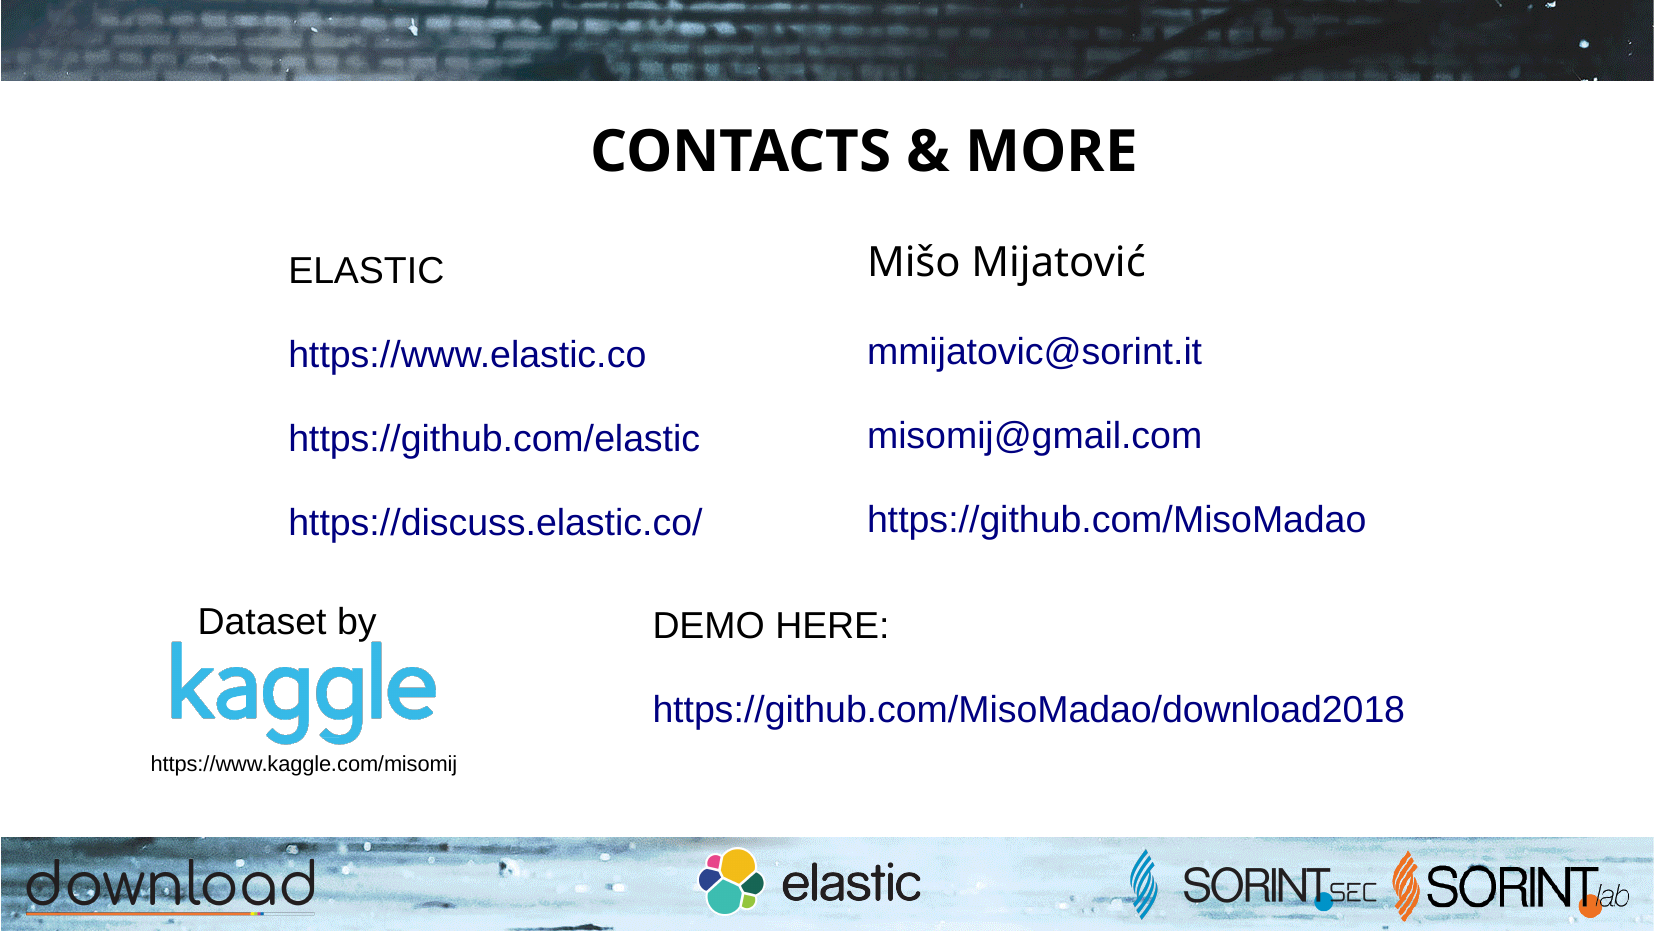

# CONTACTS & MORE
Mišo Mijatović
mmijatovic@sorint.it
misomij@gmail.com
https://github.com/MisoMadao
ELASTIC
https://www.elastic.co
https://github.com/elastic
https://discuss.elastic.co/
Dataset by
DEMO HERE:
https://github.com/MisoMadao/download2018
https://www.kaggle.com/misomij